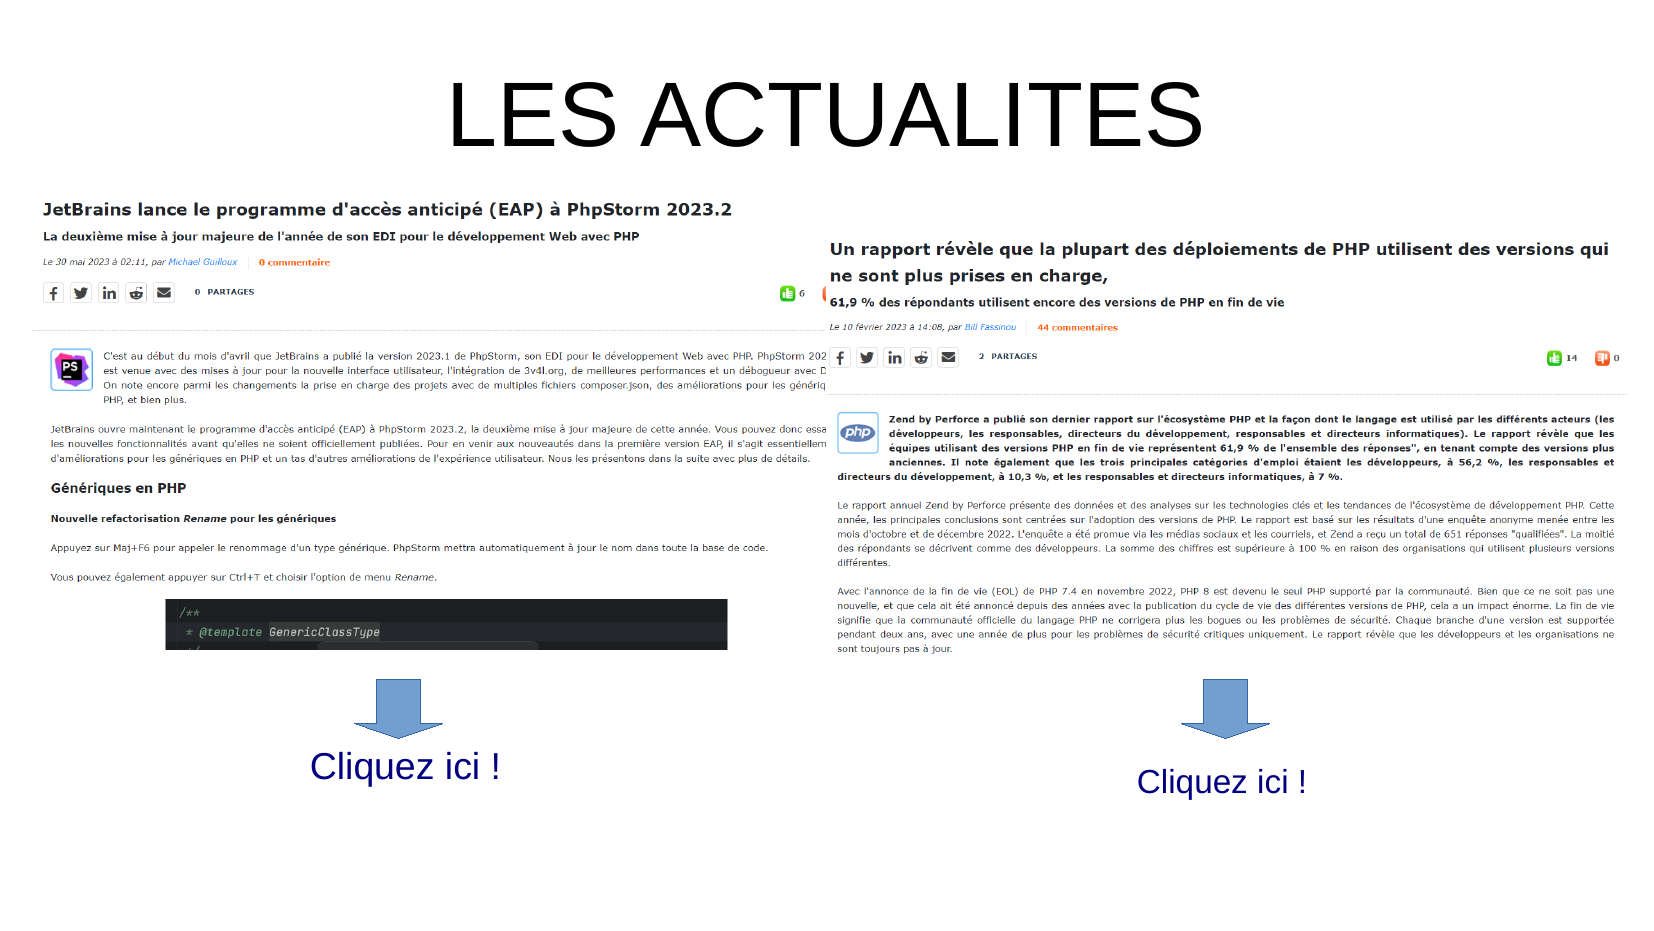

# LES ACTUALITES
Cliquez ici !
Cliquez ici !